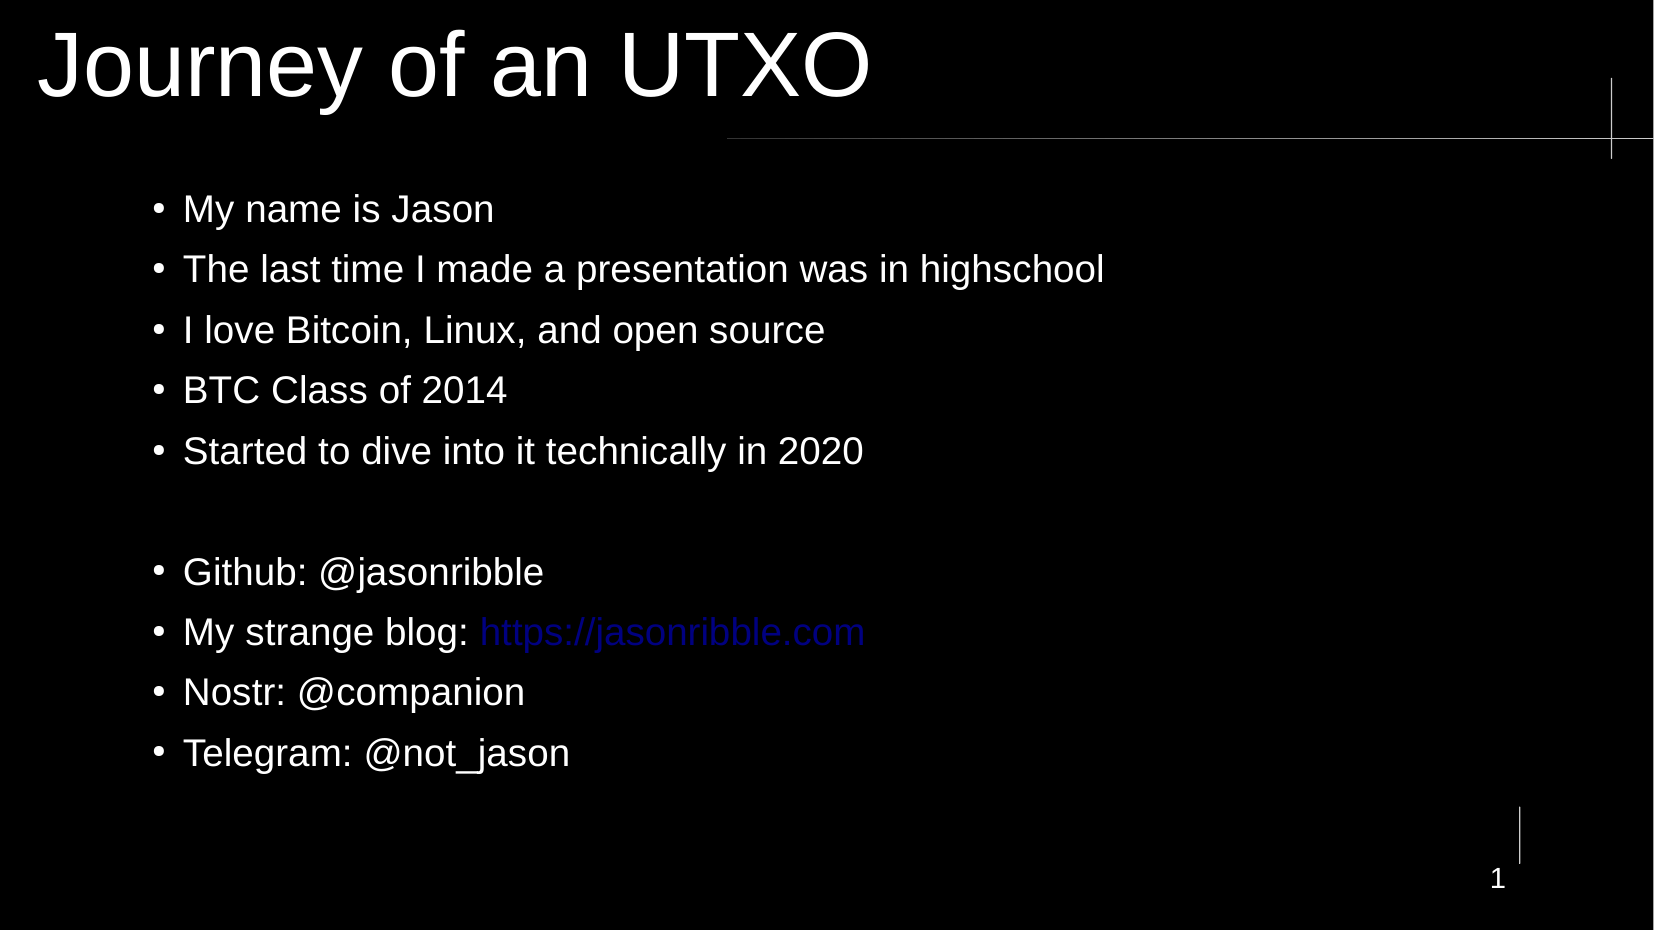

# Journey of an UTXO
My name is Jason
The last time I made a presentation was in highschool
I love Bitcoin, Linux, and open source
BTC Class of 2014
Started to dive into it technically in 2020
Github: @jasonribble
My strange blog: https://jasonribble.com
Nostr: @companion
Telegram: @not_jason
1